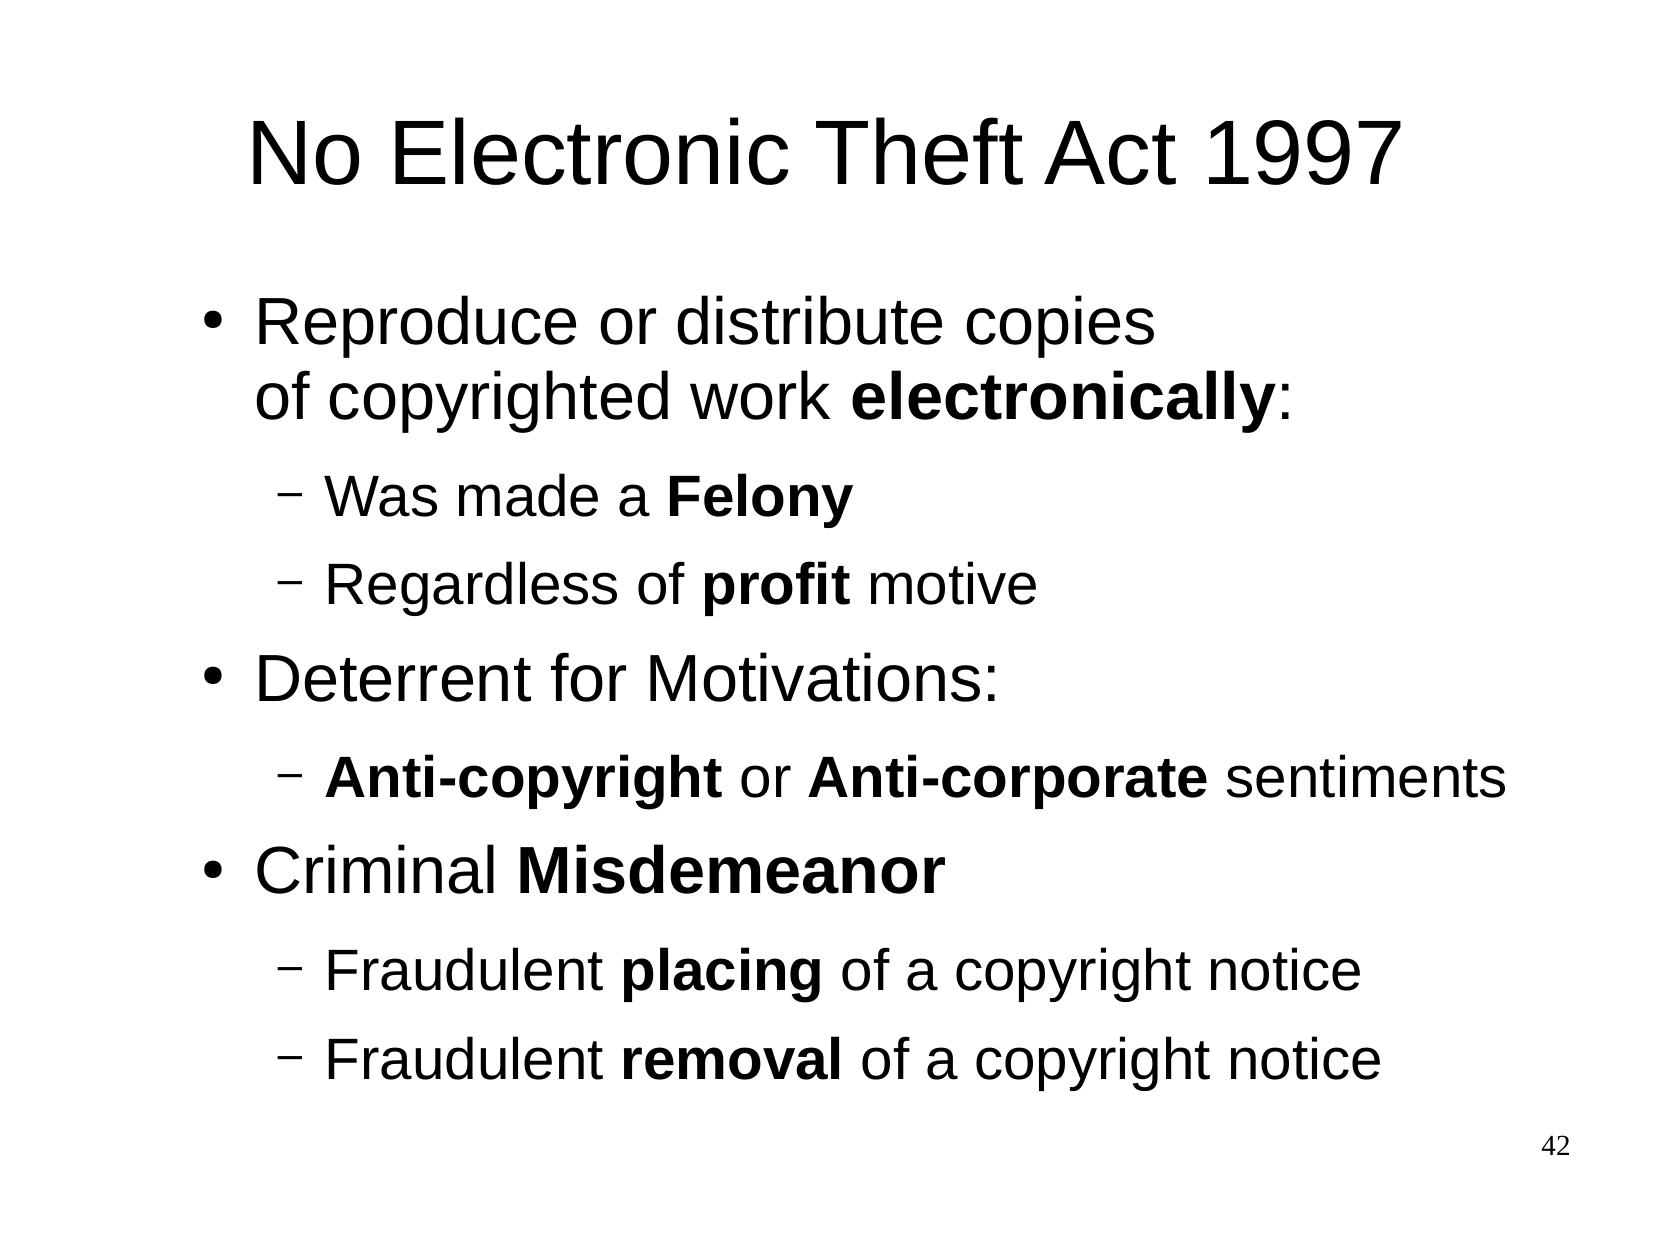

# No Electronic Theft Act 1997
Reproduce or distribute copies
of copyrighted work electronically:
Was made a Felony
Regardless of profit motive
Deterrent for Motivations:
Anti-copyright or Anti-corporate sentiments
Criminal Misdemeanor
Fraudulent placing of a copyright notice
Fraudulent removal of a copyright notice
42